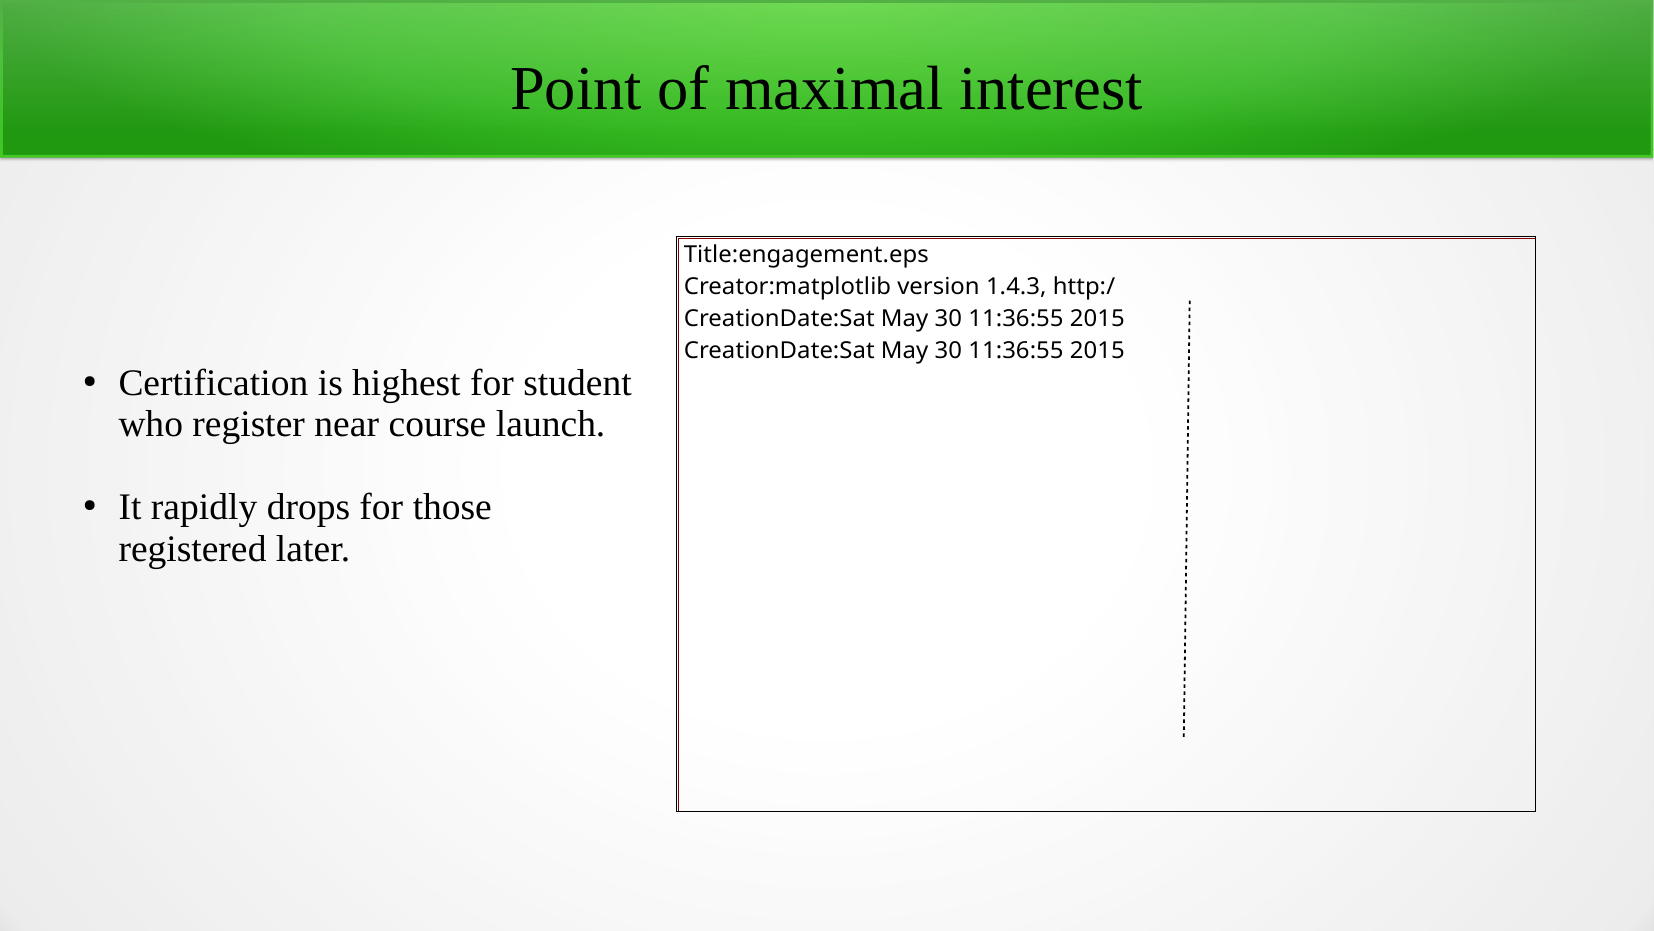

# Point of maximal interest
Certification is highest for student who register near course launch.
It rapidly drops for those registered later.